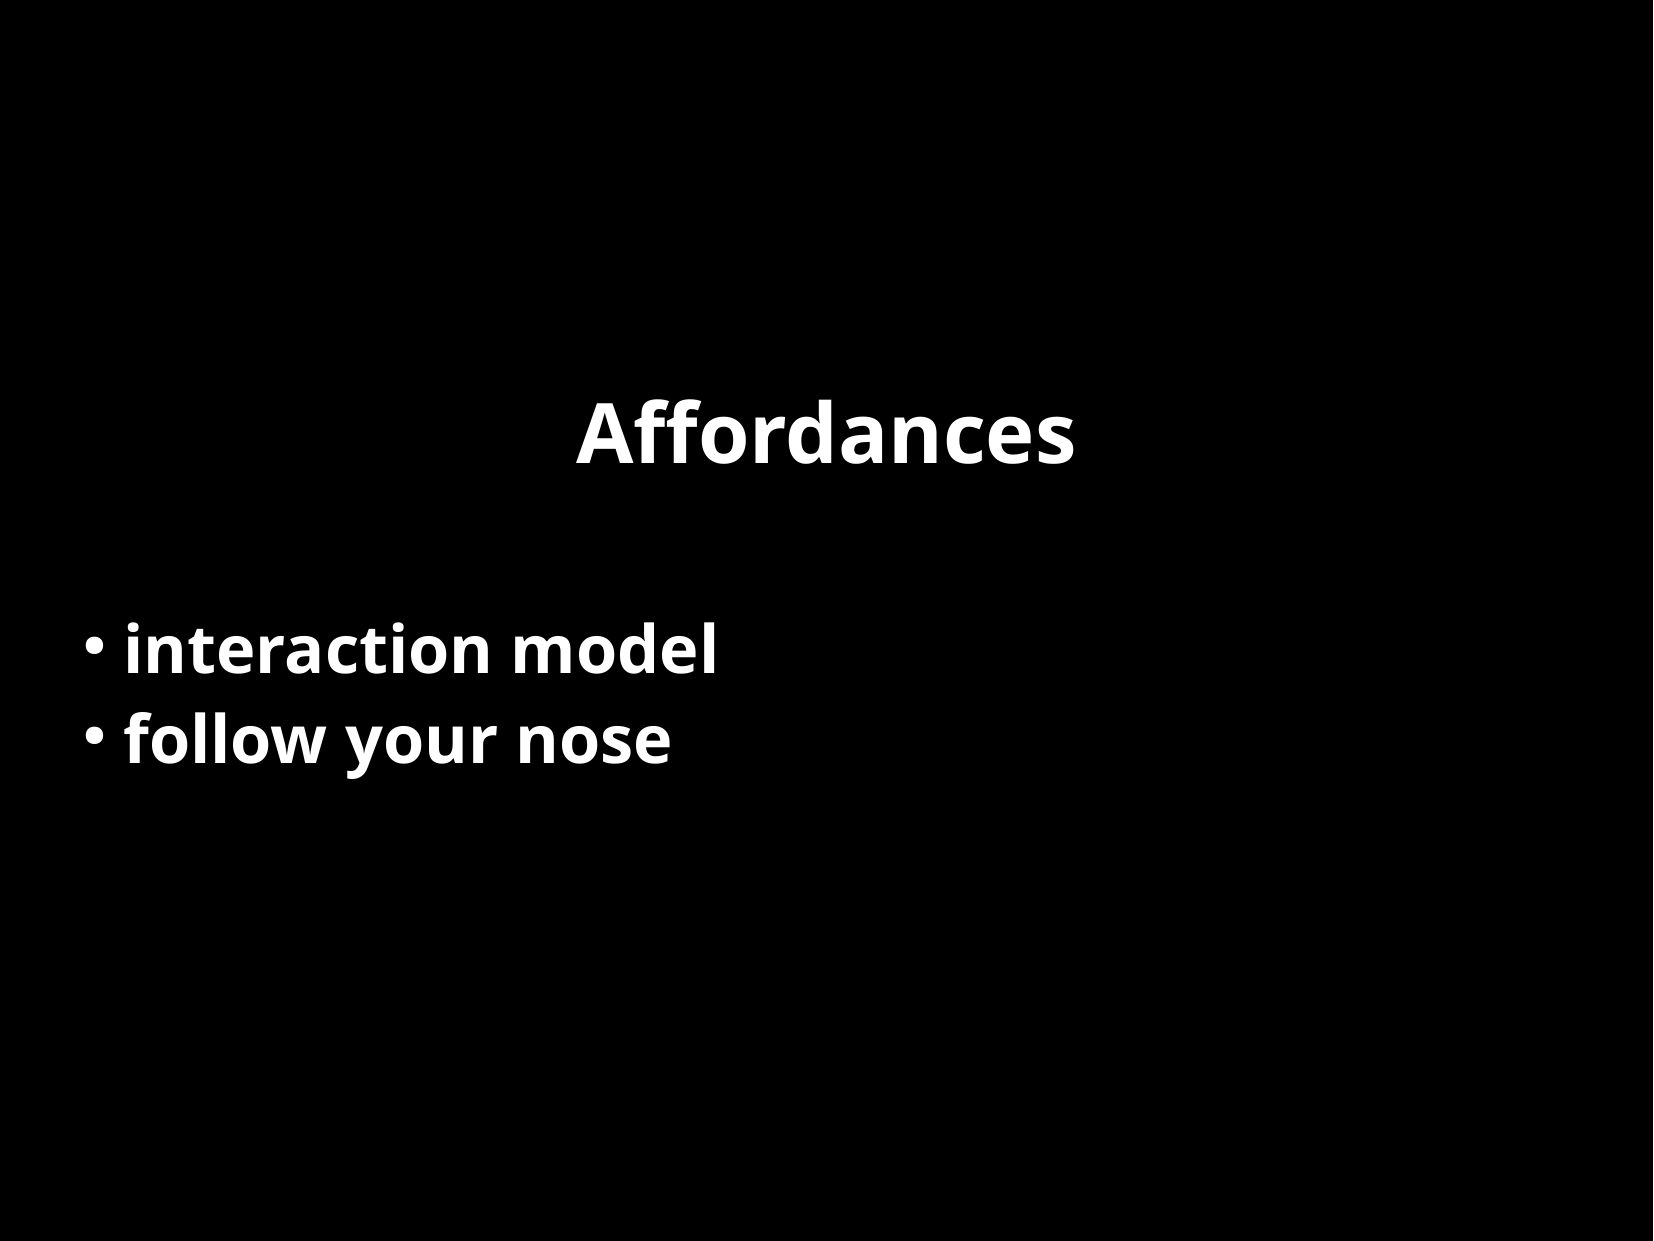

# Affordances
 interaction model
 follow your nose